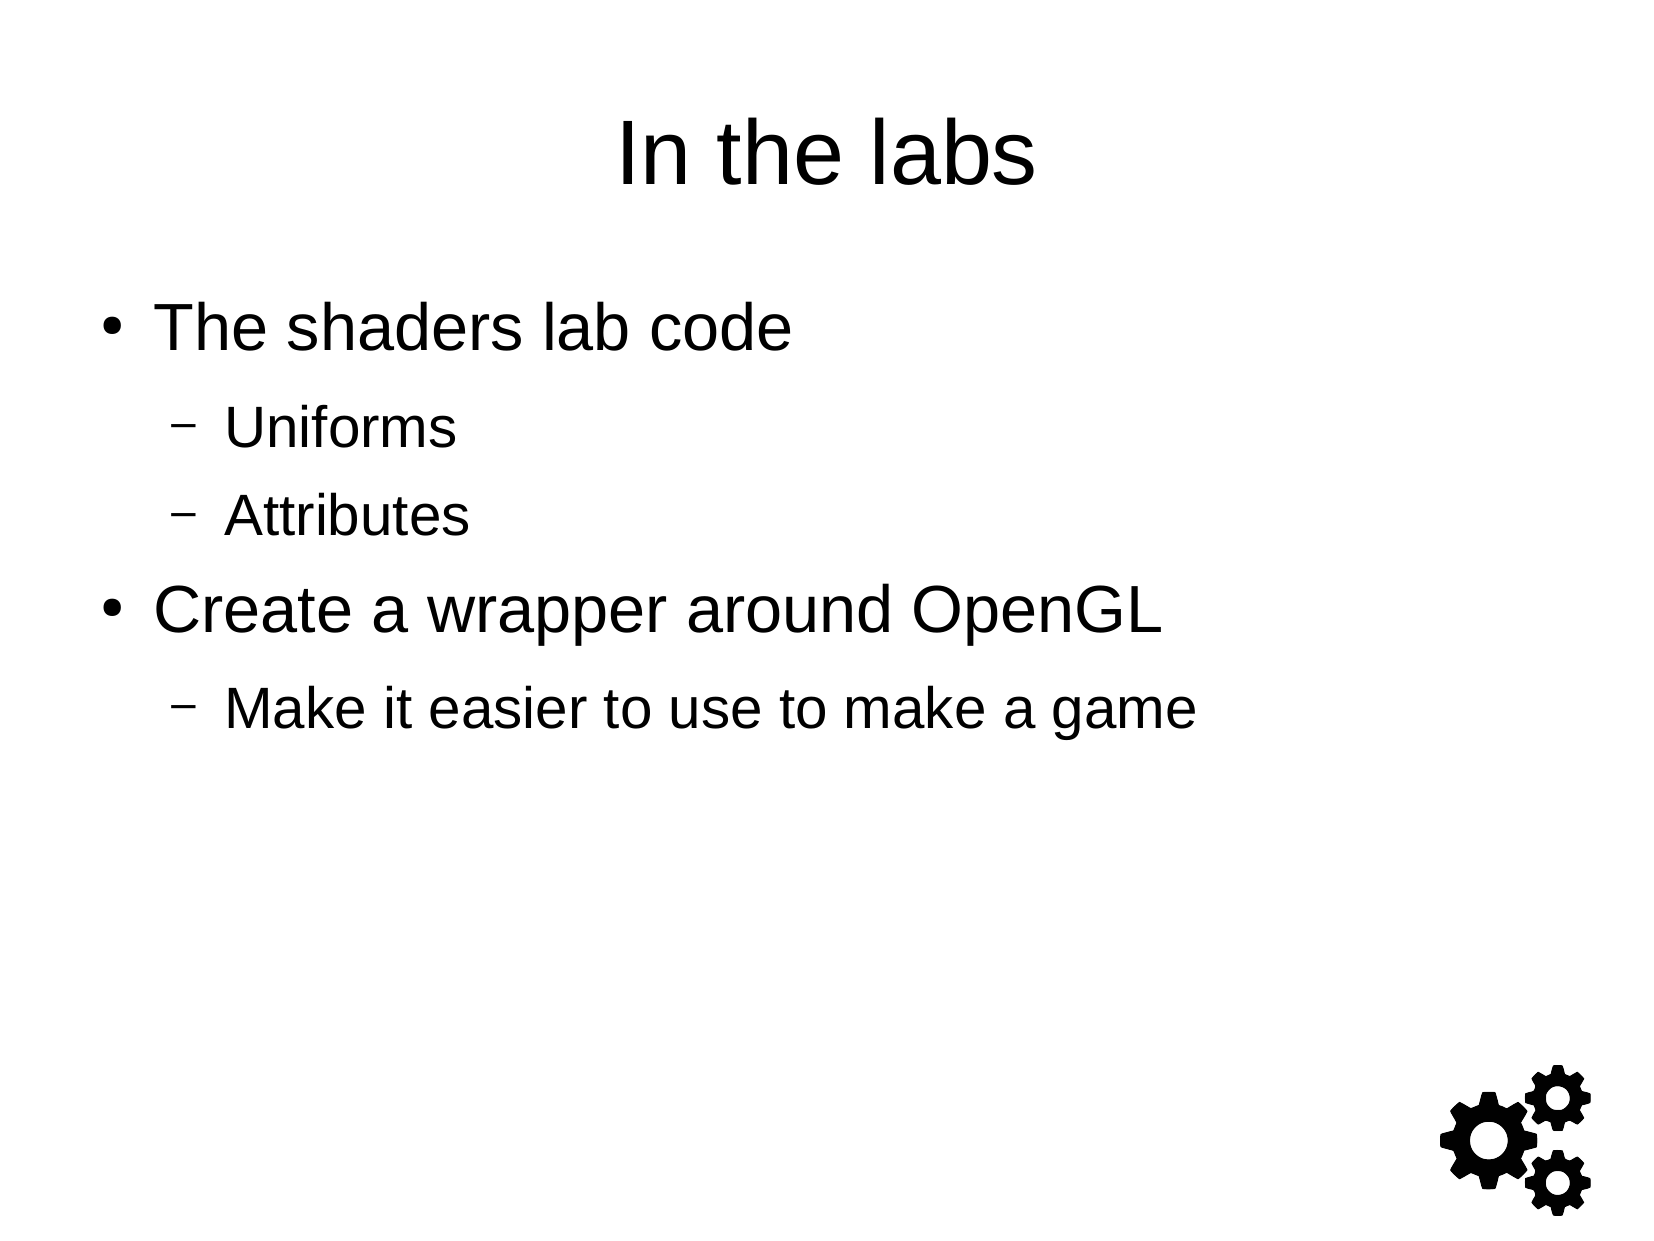

# In the labs
The shaders lab code
Uniforms
Attributes
Create a wrapper around OpenGL
Make it easier to use to make a game